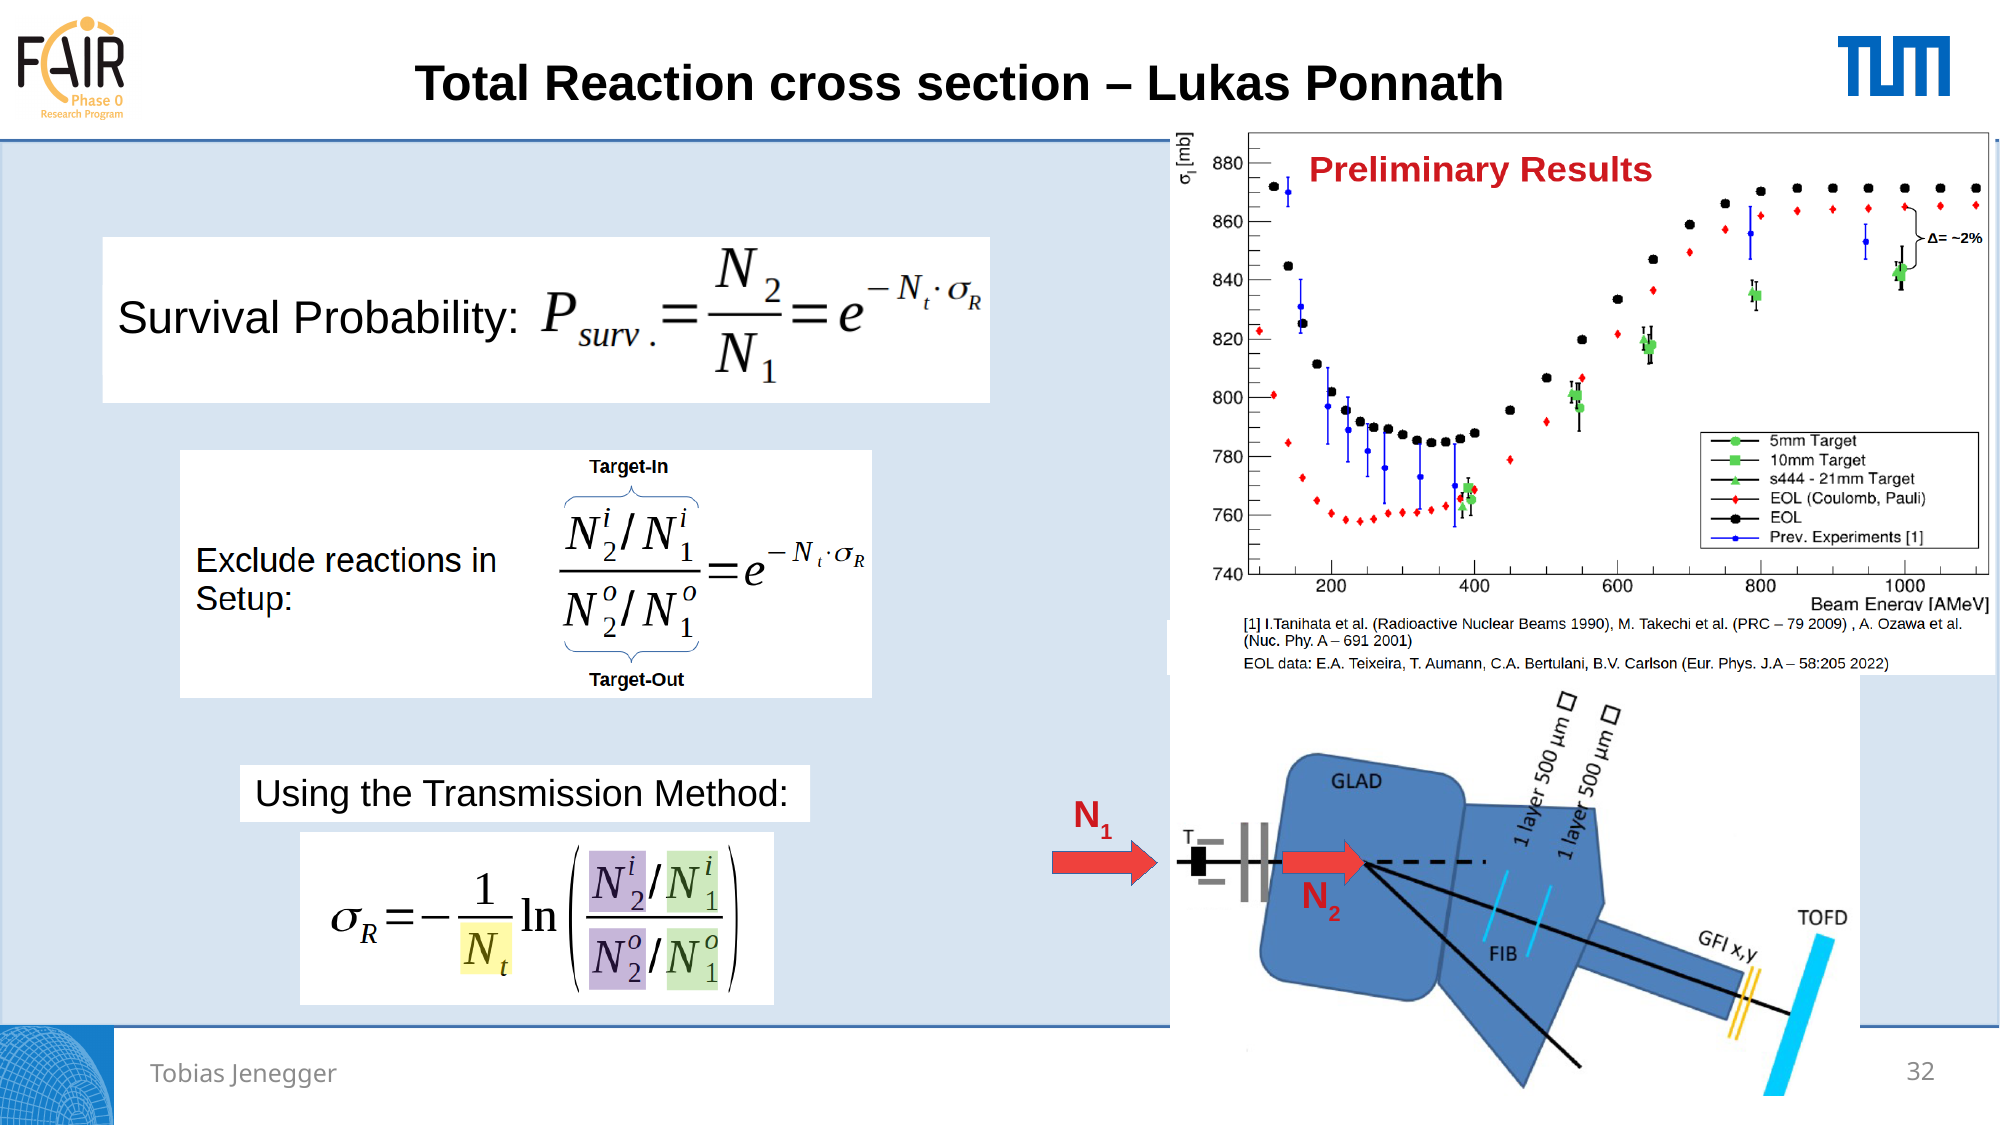

Total Reaction cross section – Lukas Ponnath
Survival Probability:
Using the Transmission Method:
N1
N2
32